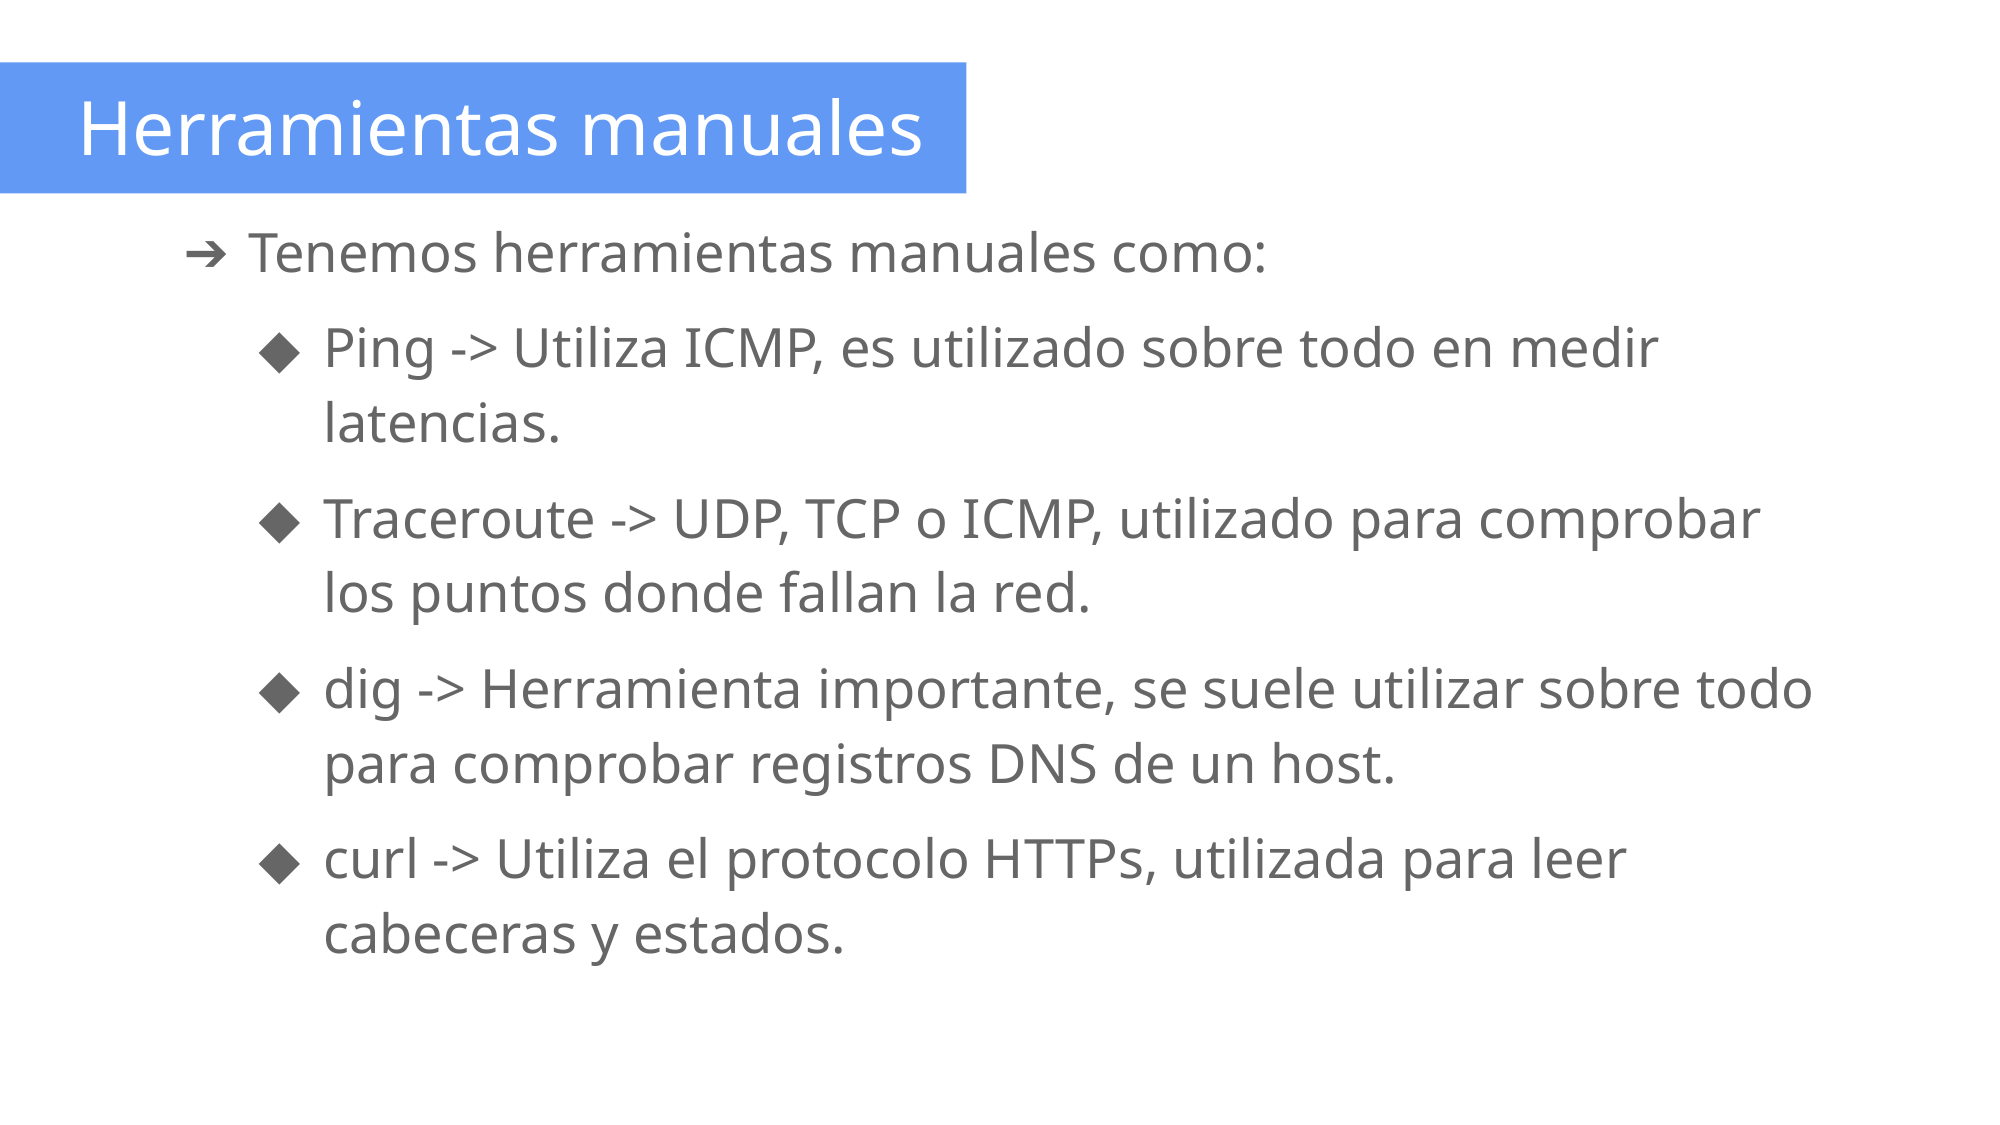

Herramientas manuales
Tenemos herramientas manuales como:
Ping -> Utiliza ICMP, es utilizado sobre todo en medir latencias.
Traceroute -> UDP, TCP o ICMP, utilizado para comprobar los puntos donde fallan la red.
dig -> Herramienta importante, se suele utilizar sobre todo para comprobar registros DNS de un host.
curl -> Utiliza el protocolo HTTPs, utilizada para leer cabeceras y estados.